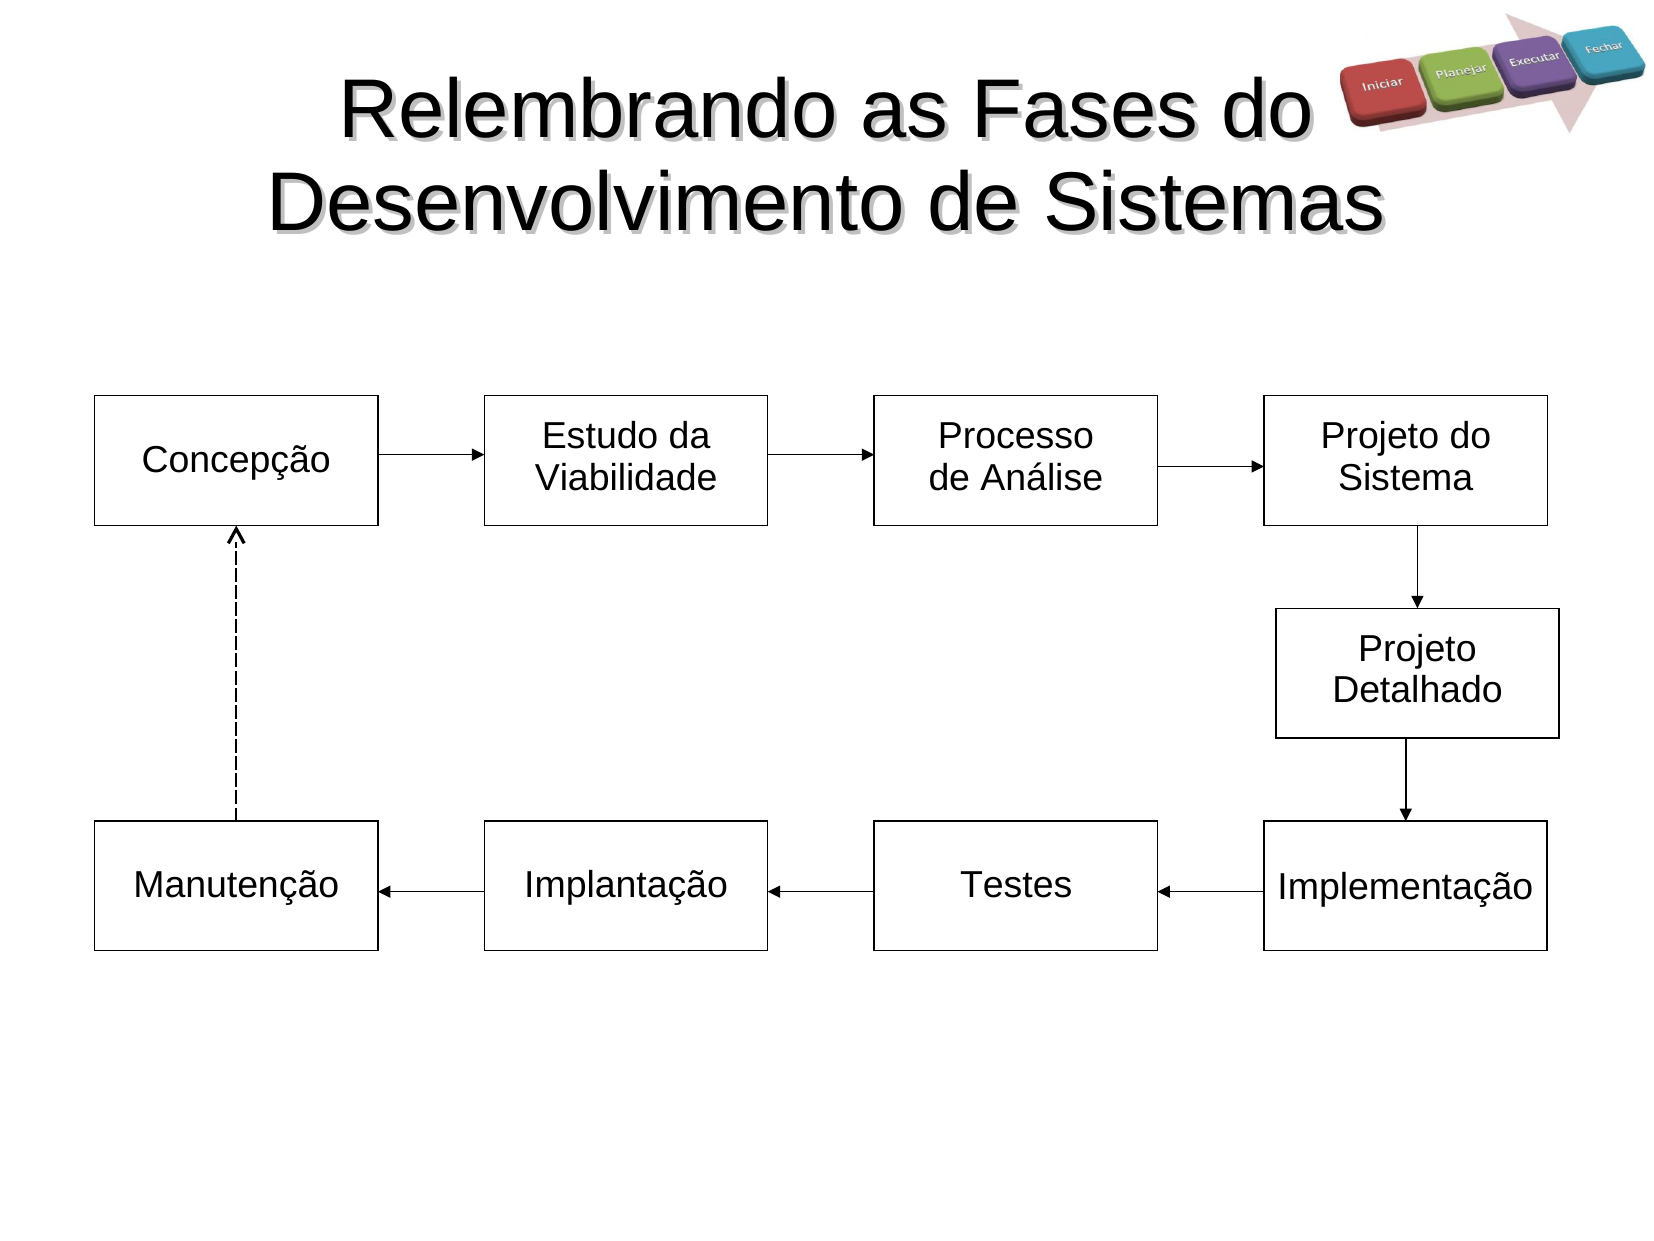

# Relembrando as Fases do Desenvolvimento de Sistemas
Concepção
Estudo da Viabilidade
Processo de Análise
Projeto do Sistema
Projeto Detalhado
Manutenção
Implantação
Testes
Implementação